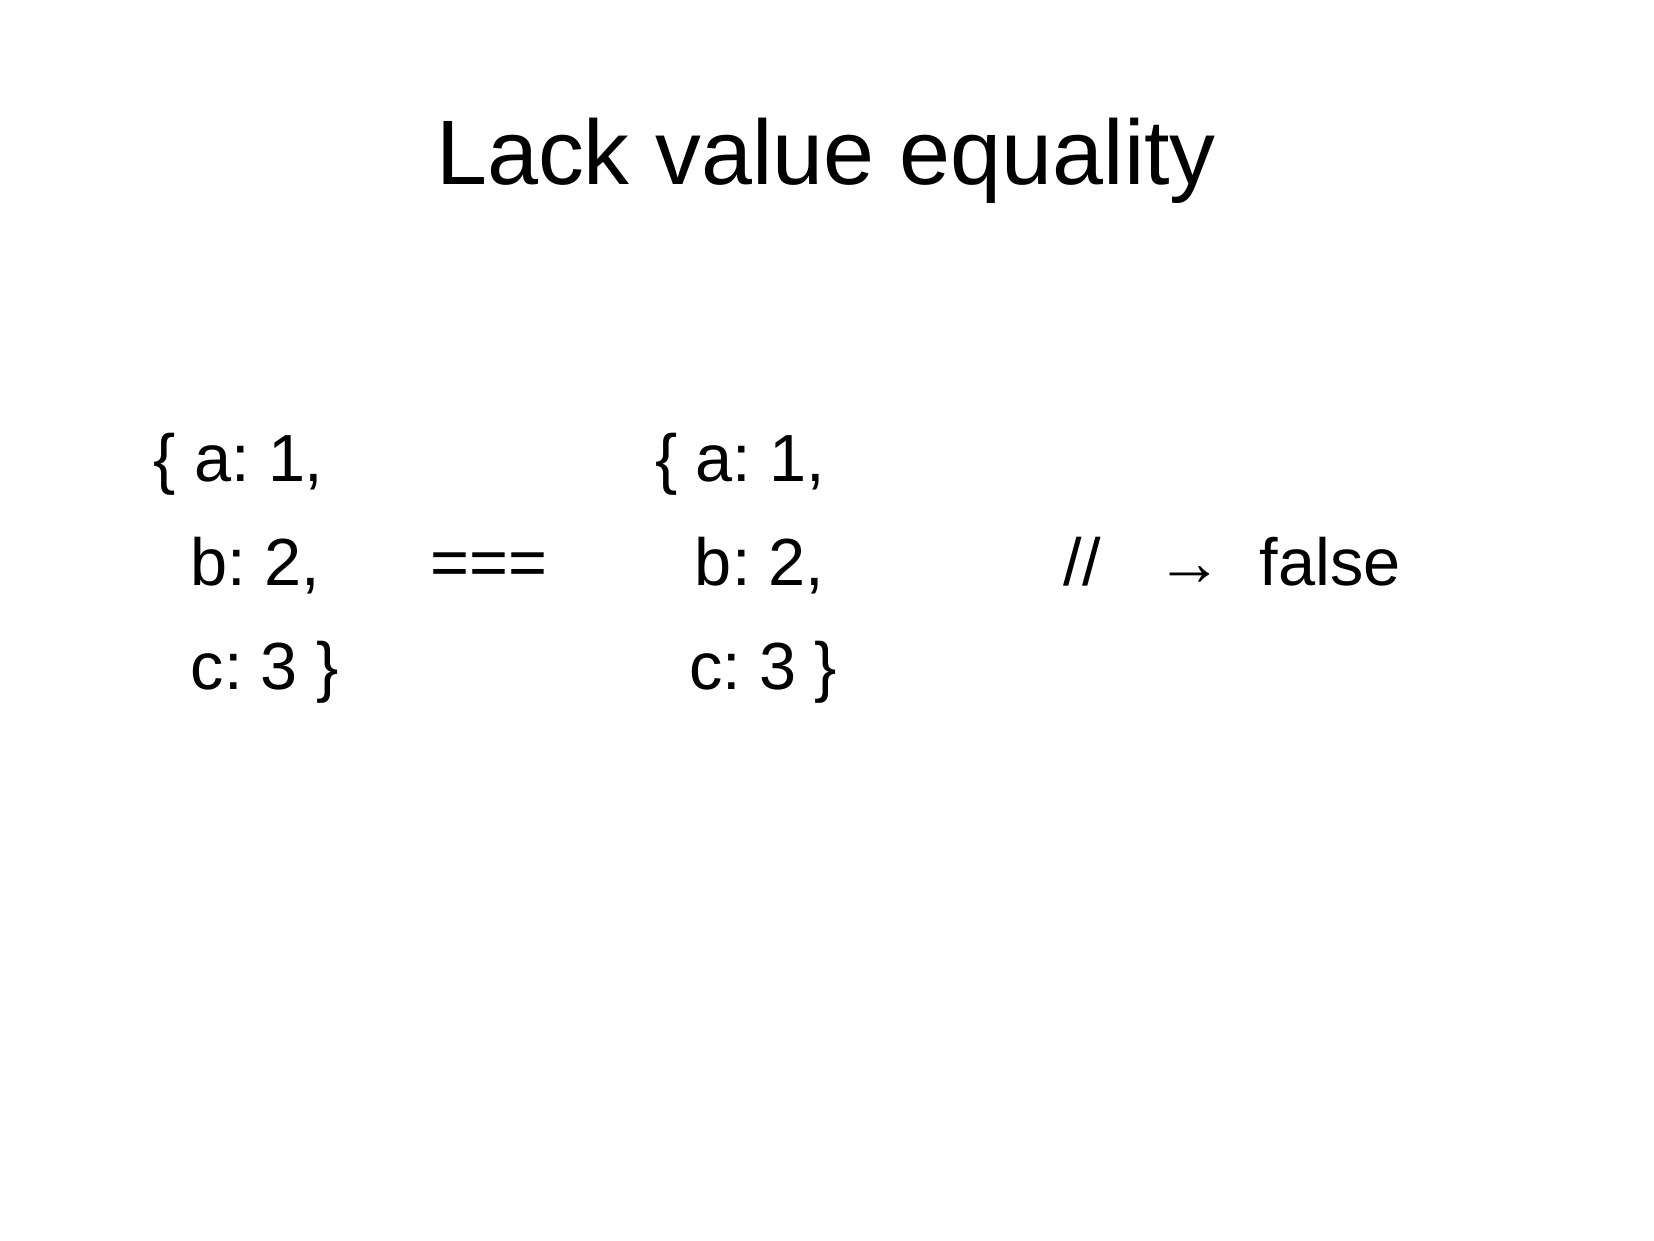

# Lack value equality
{ a: 1, { a: 1,
 b: 2, === b: 2, // → false
 c: 3 } c: 3 }